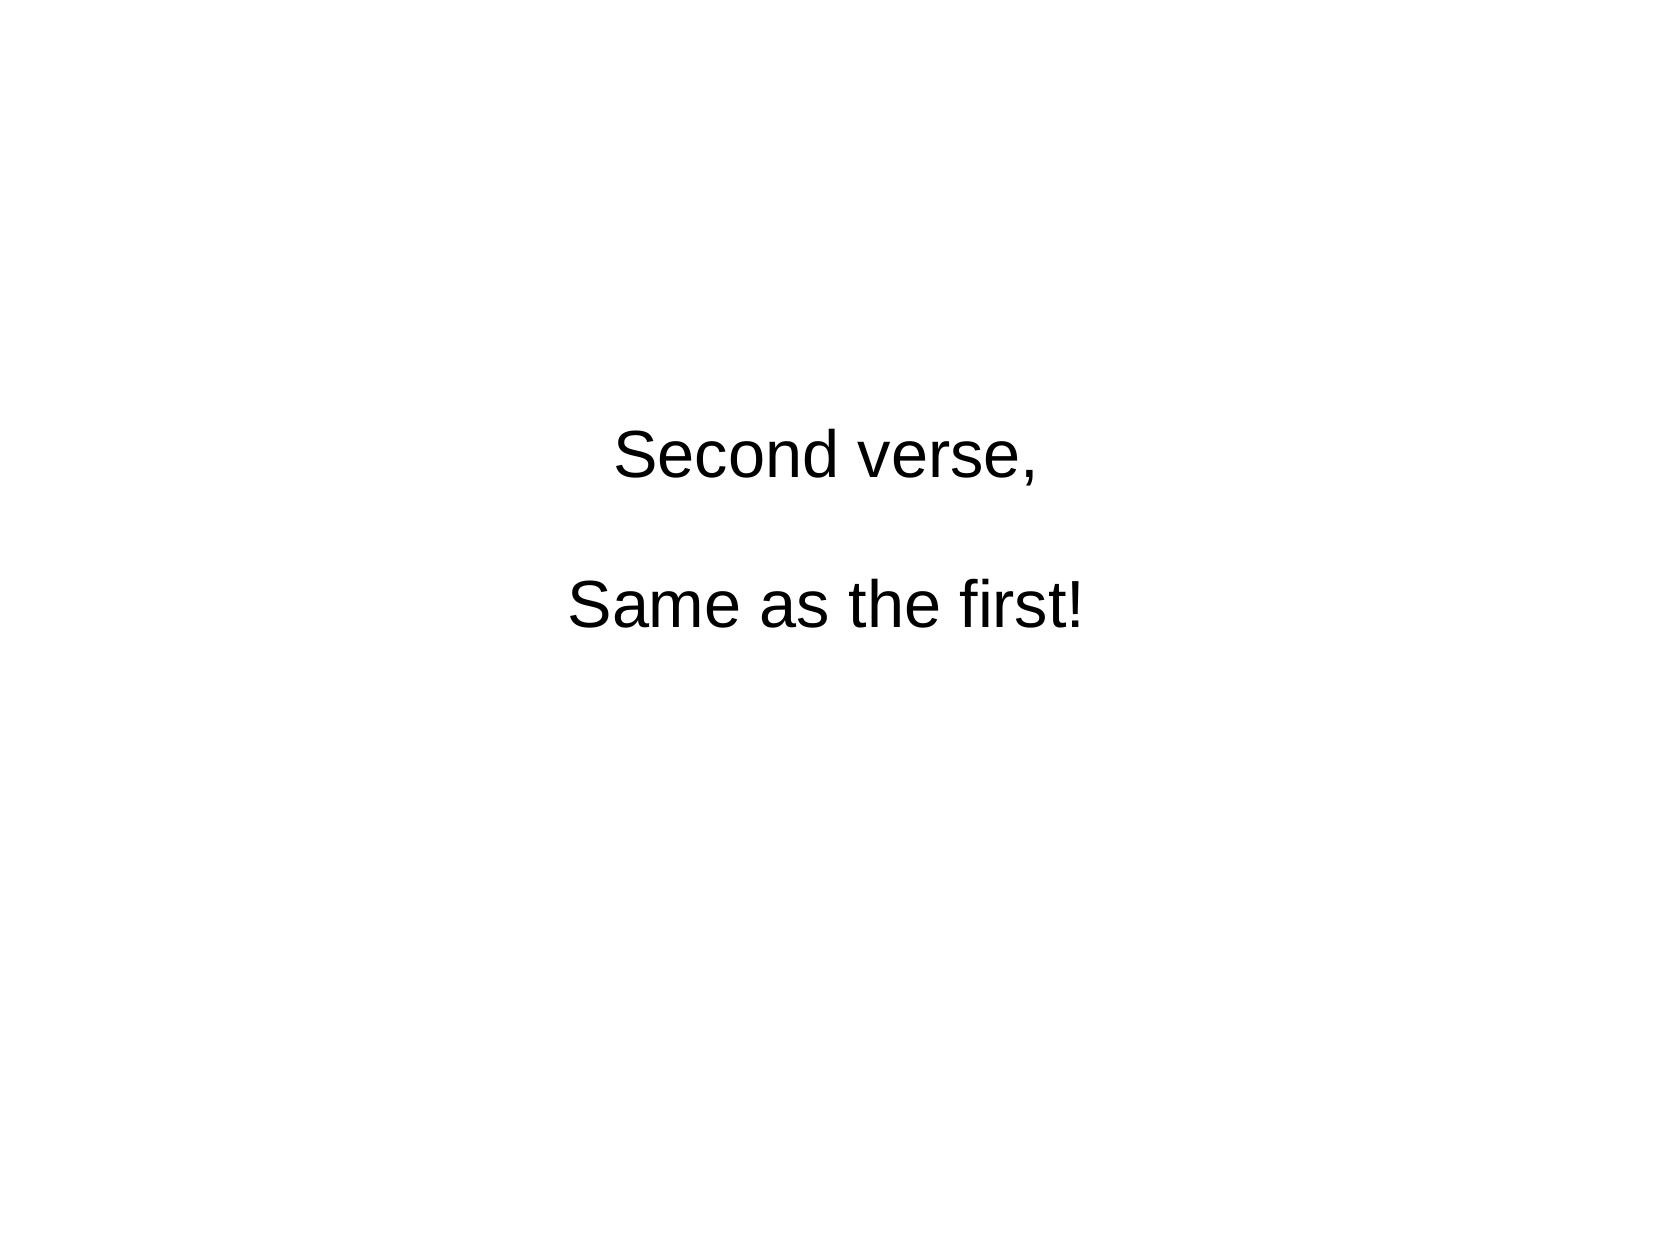

# Second verse,
Same as the first!